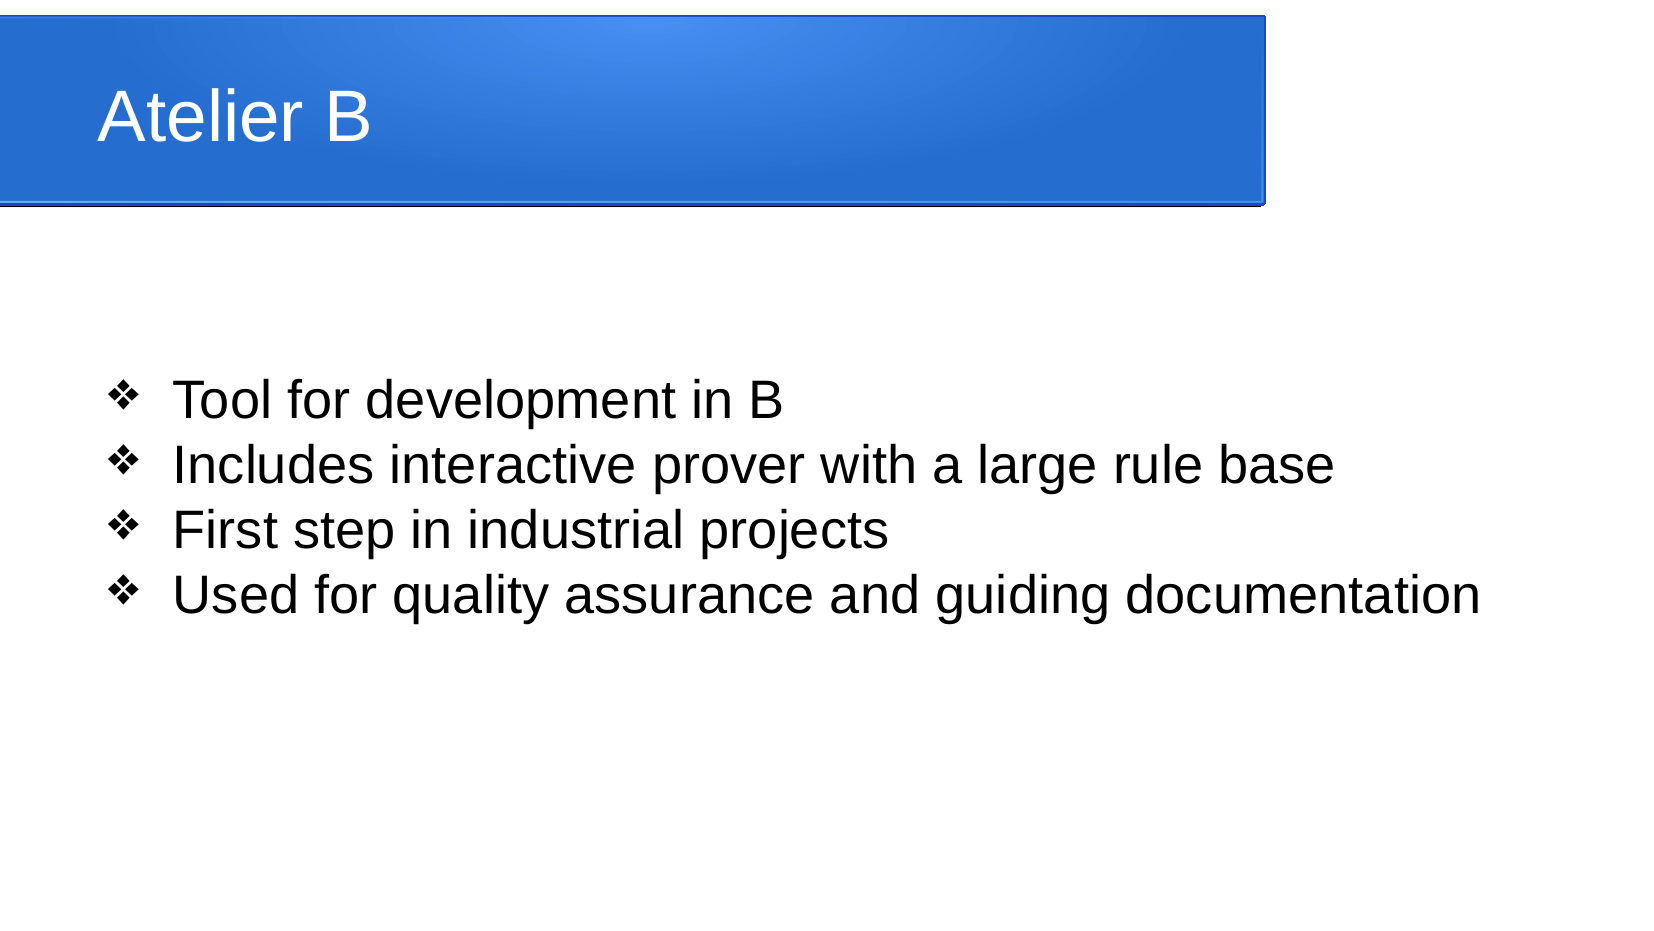

# Atelier B
Tool for development in B
Includes interactive prover with a large rule base
First step in industrial projects
Used for quality assurance and guiding documentation